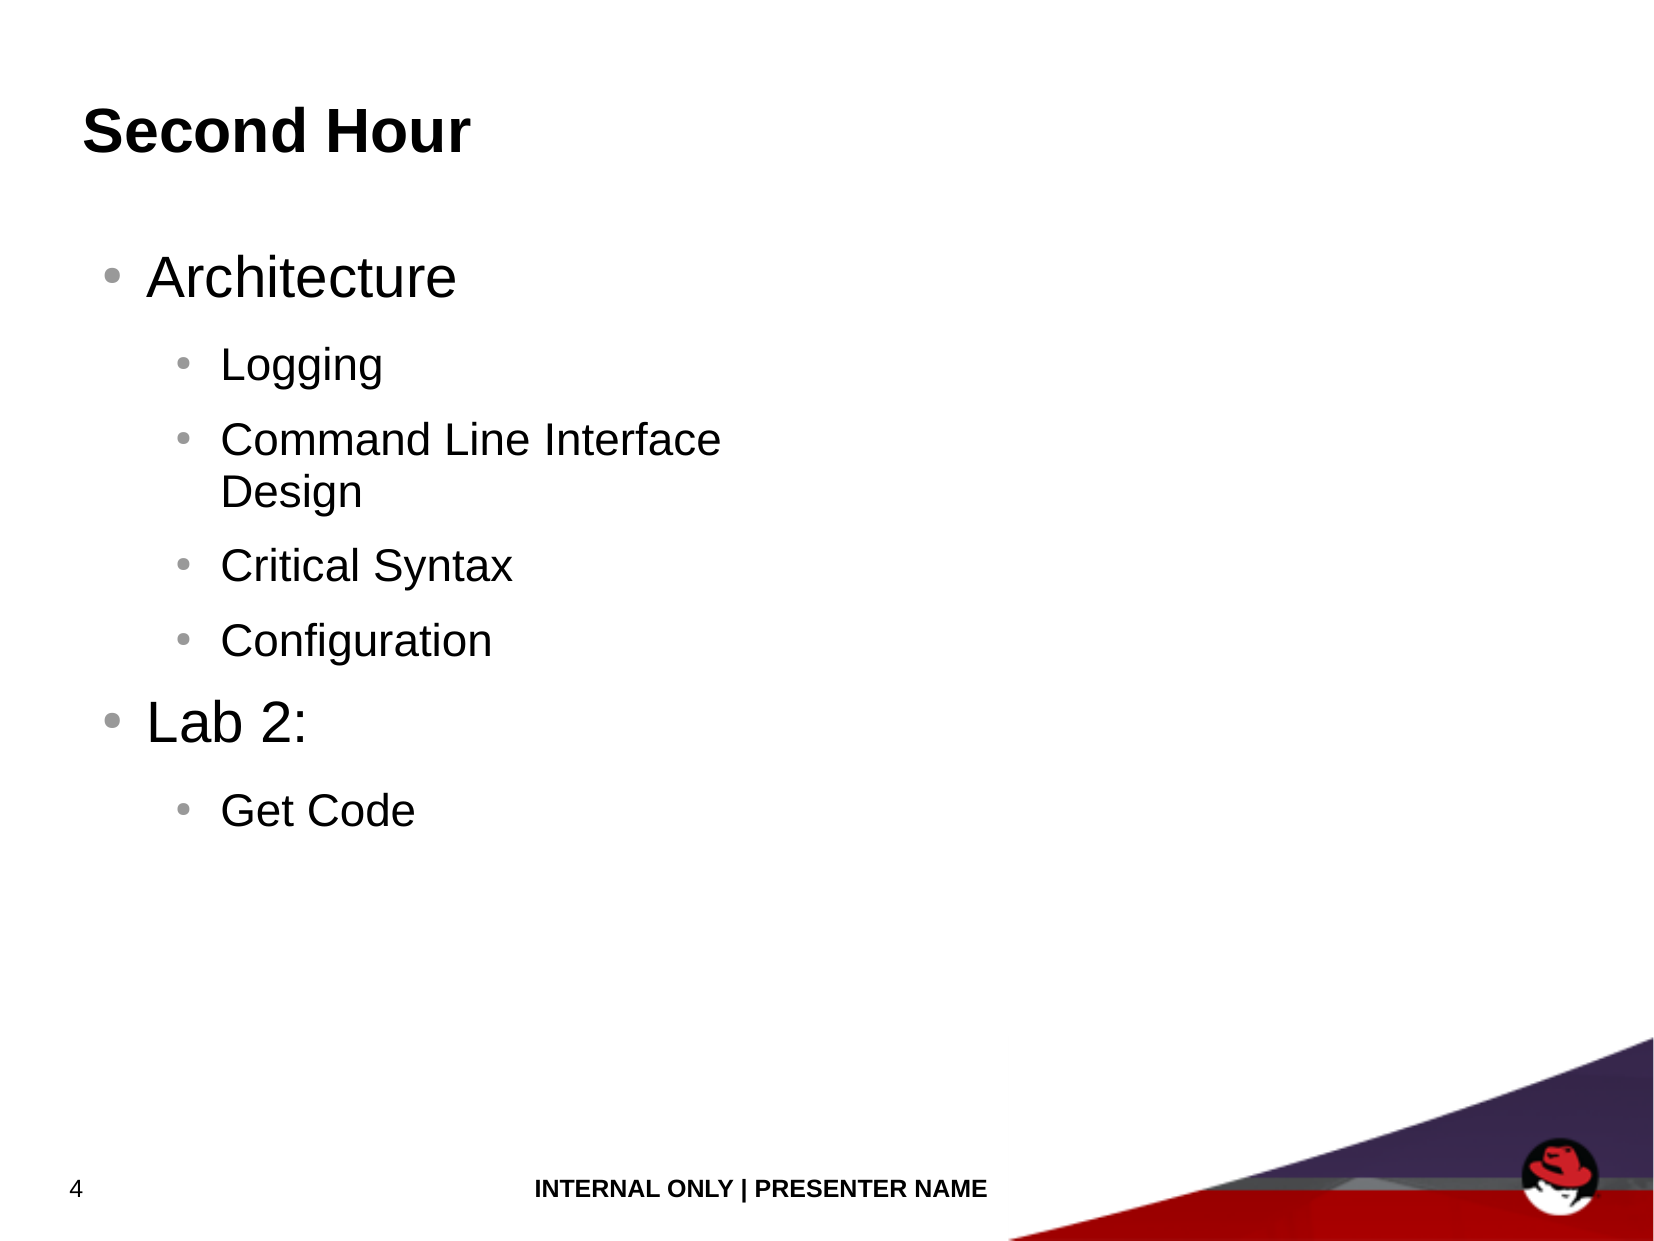

# Second Hour
Architecture
Logging
Command Line Interface Design
Critical Syntax
Configuration
Lab 2:
Get Code